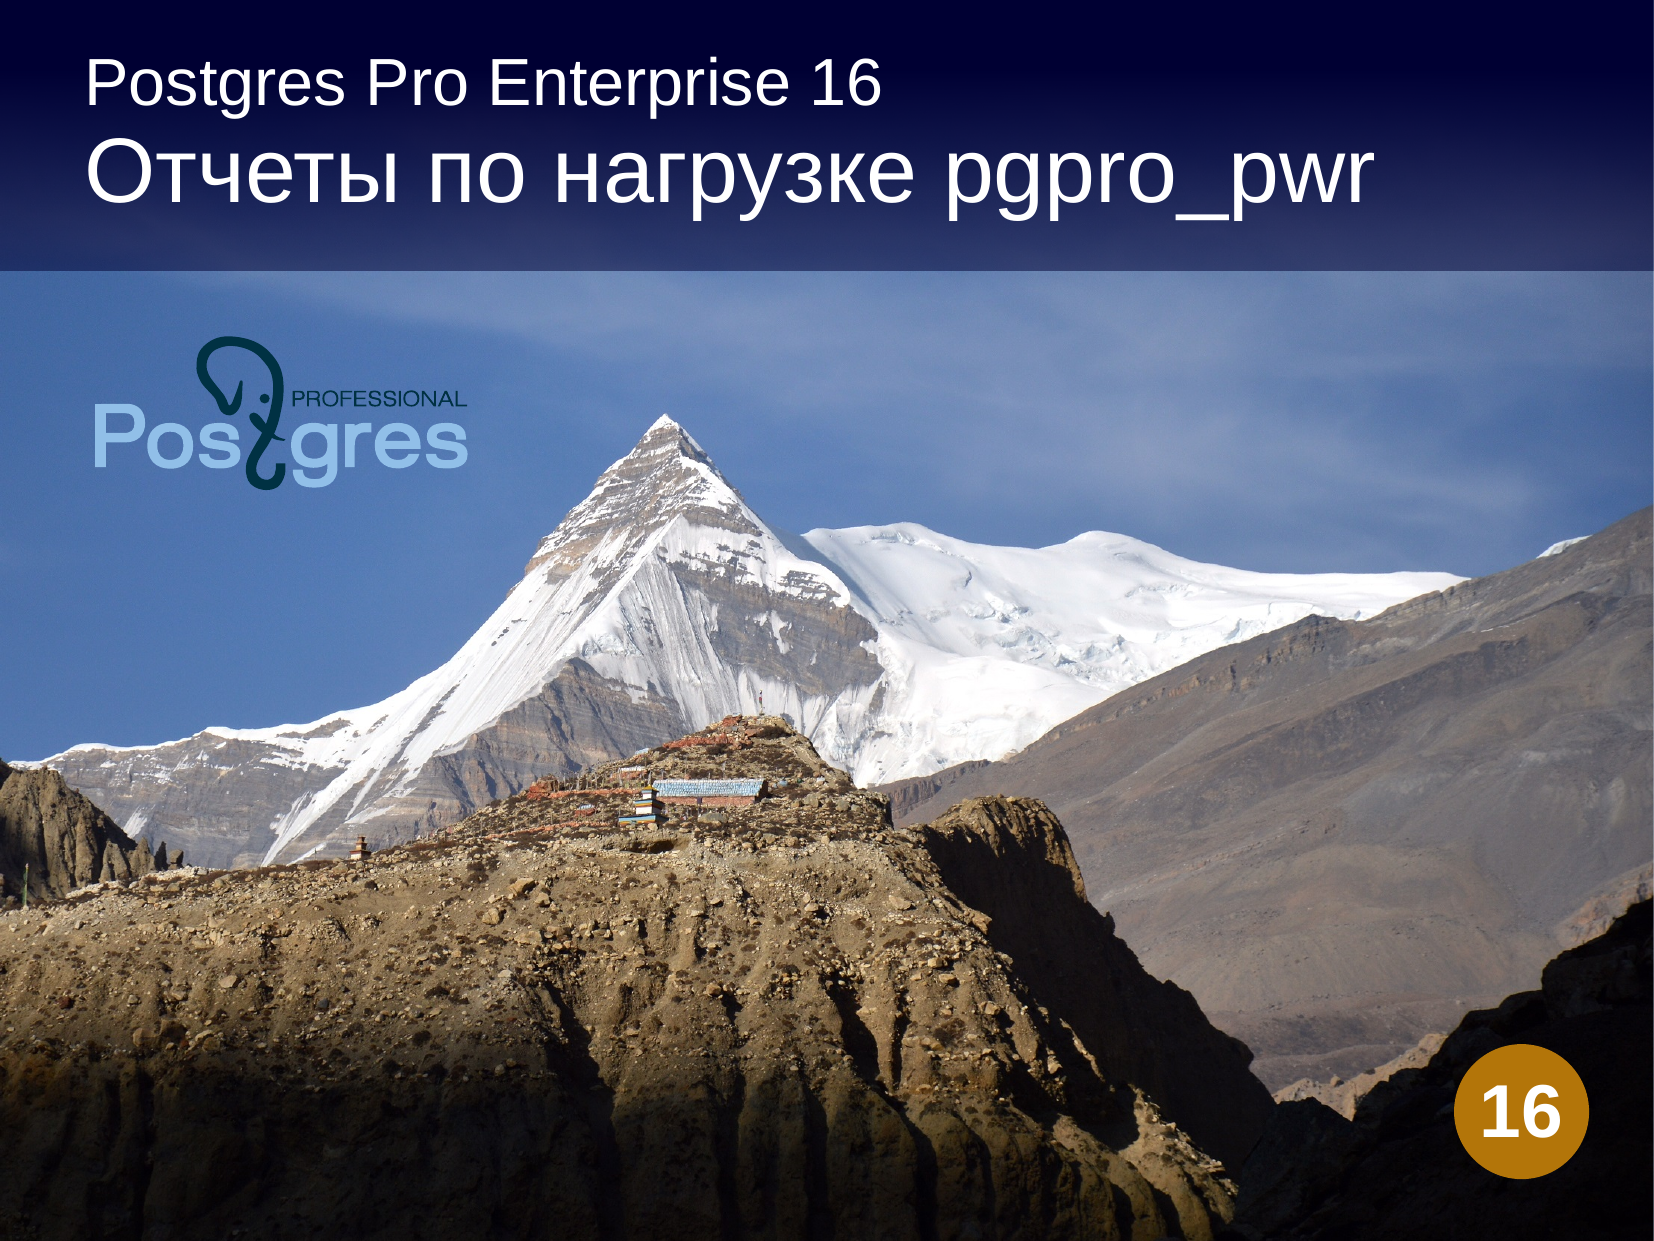

# Postgres Pro Enterprise 16 Отчеты по нагрузке pgpro_pwr
16